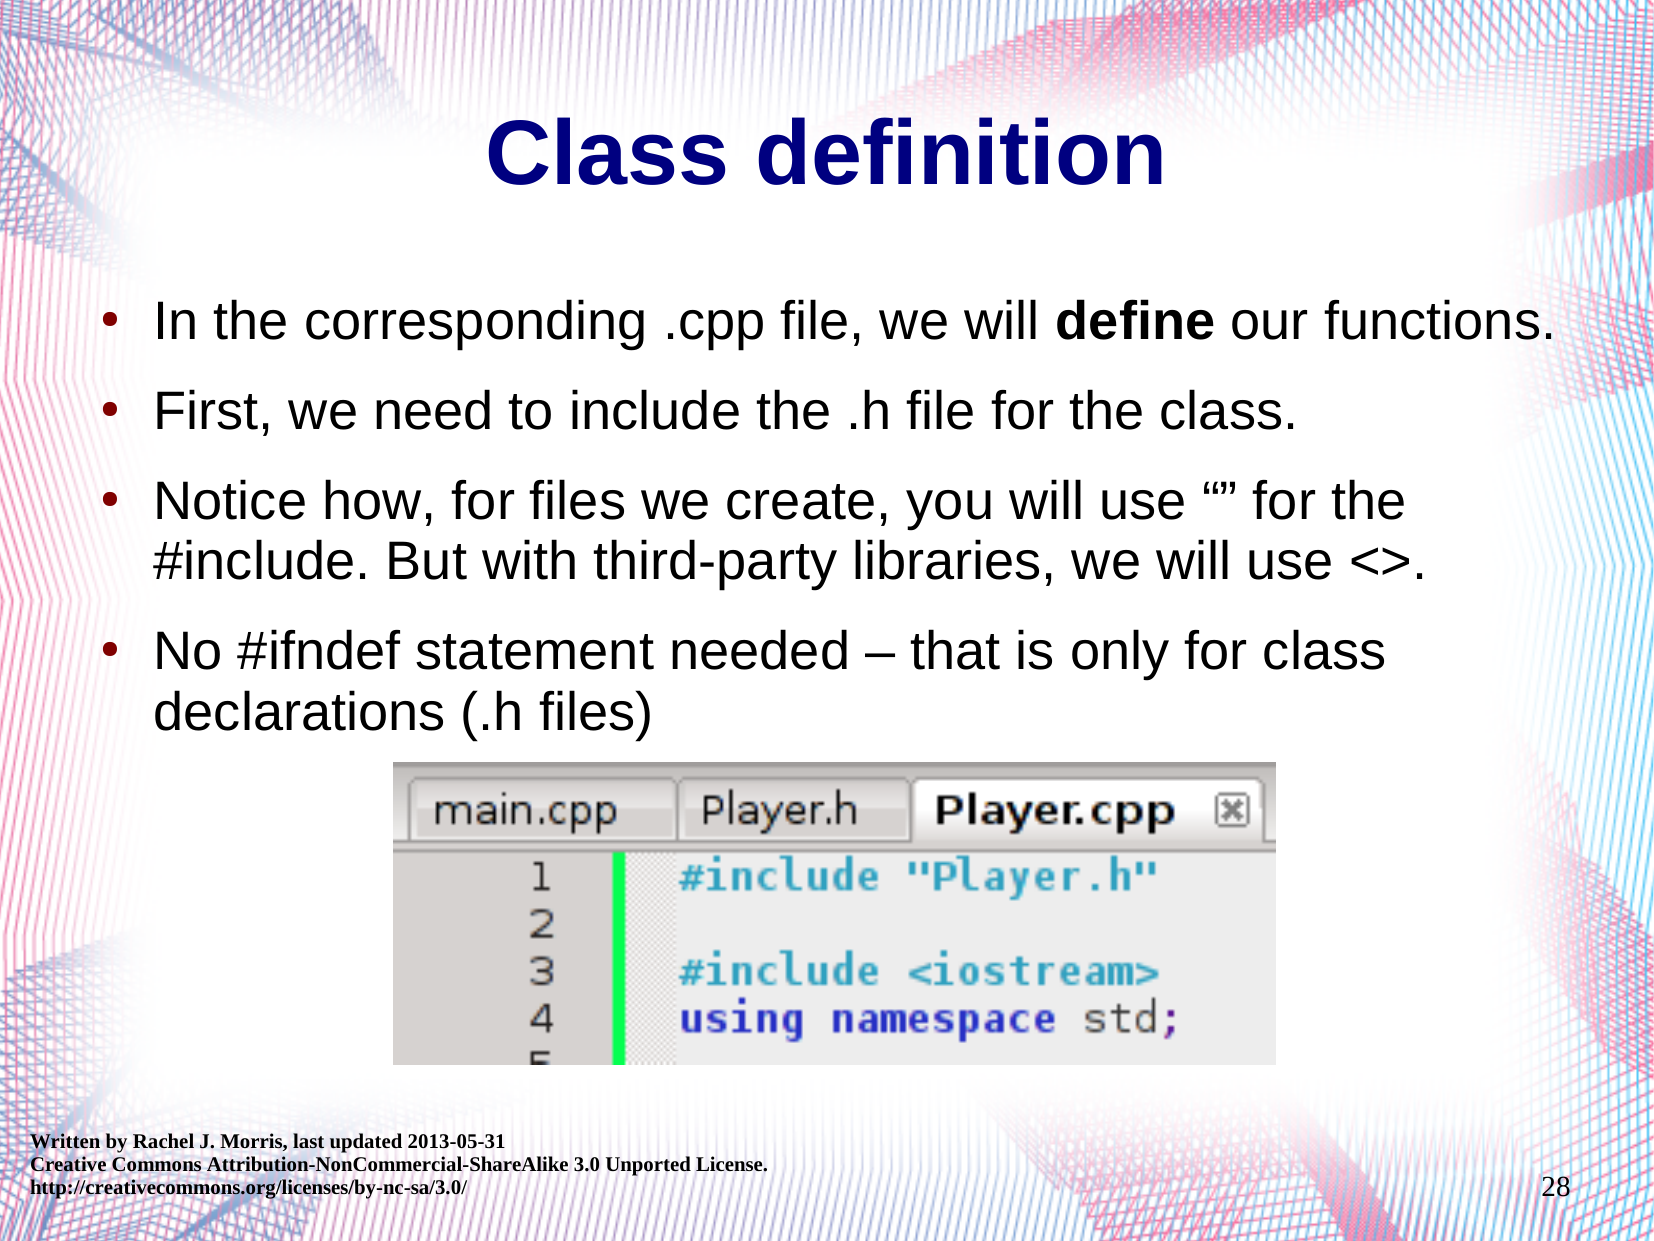

# Class definition
In the corresponding .cpp file, we will define our functions.
First, we need to include the .h file for the class.
Notice how, for files we create, you will use “” for the #include. But with third-party libraries, we will use <>.
No #ifndef statement needed – that is only for class declarations (.h files)
28